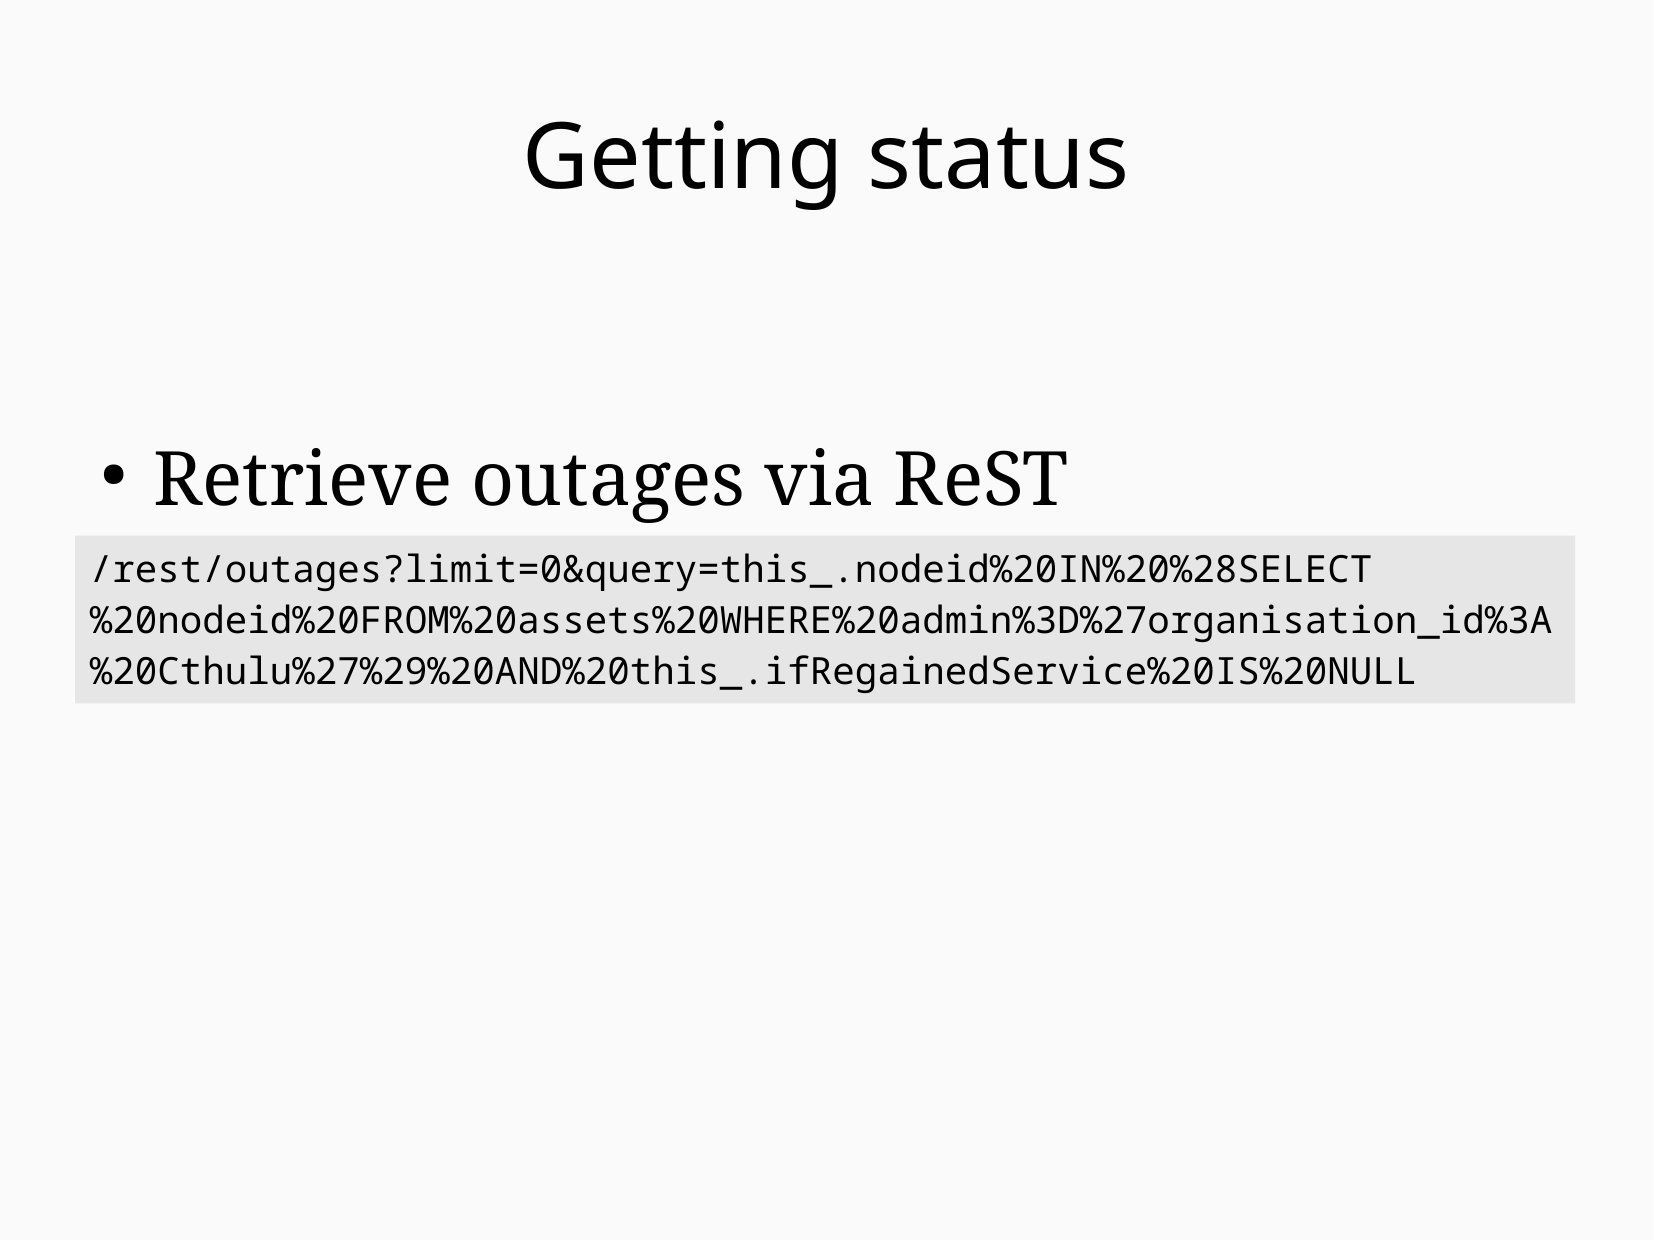

# Getting status
Retrieve outages via ReST
/rest/outages?limit=0&query=this_.nodeid%20IN%20%28SELECT%20nodeid%20FROM%20assets%20WHERE%20admin%3D%27organisation_id%3A%20Cthulu%27%29%20AND%20this_.ifRegainedService%20IS%20NULL